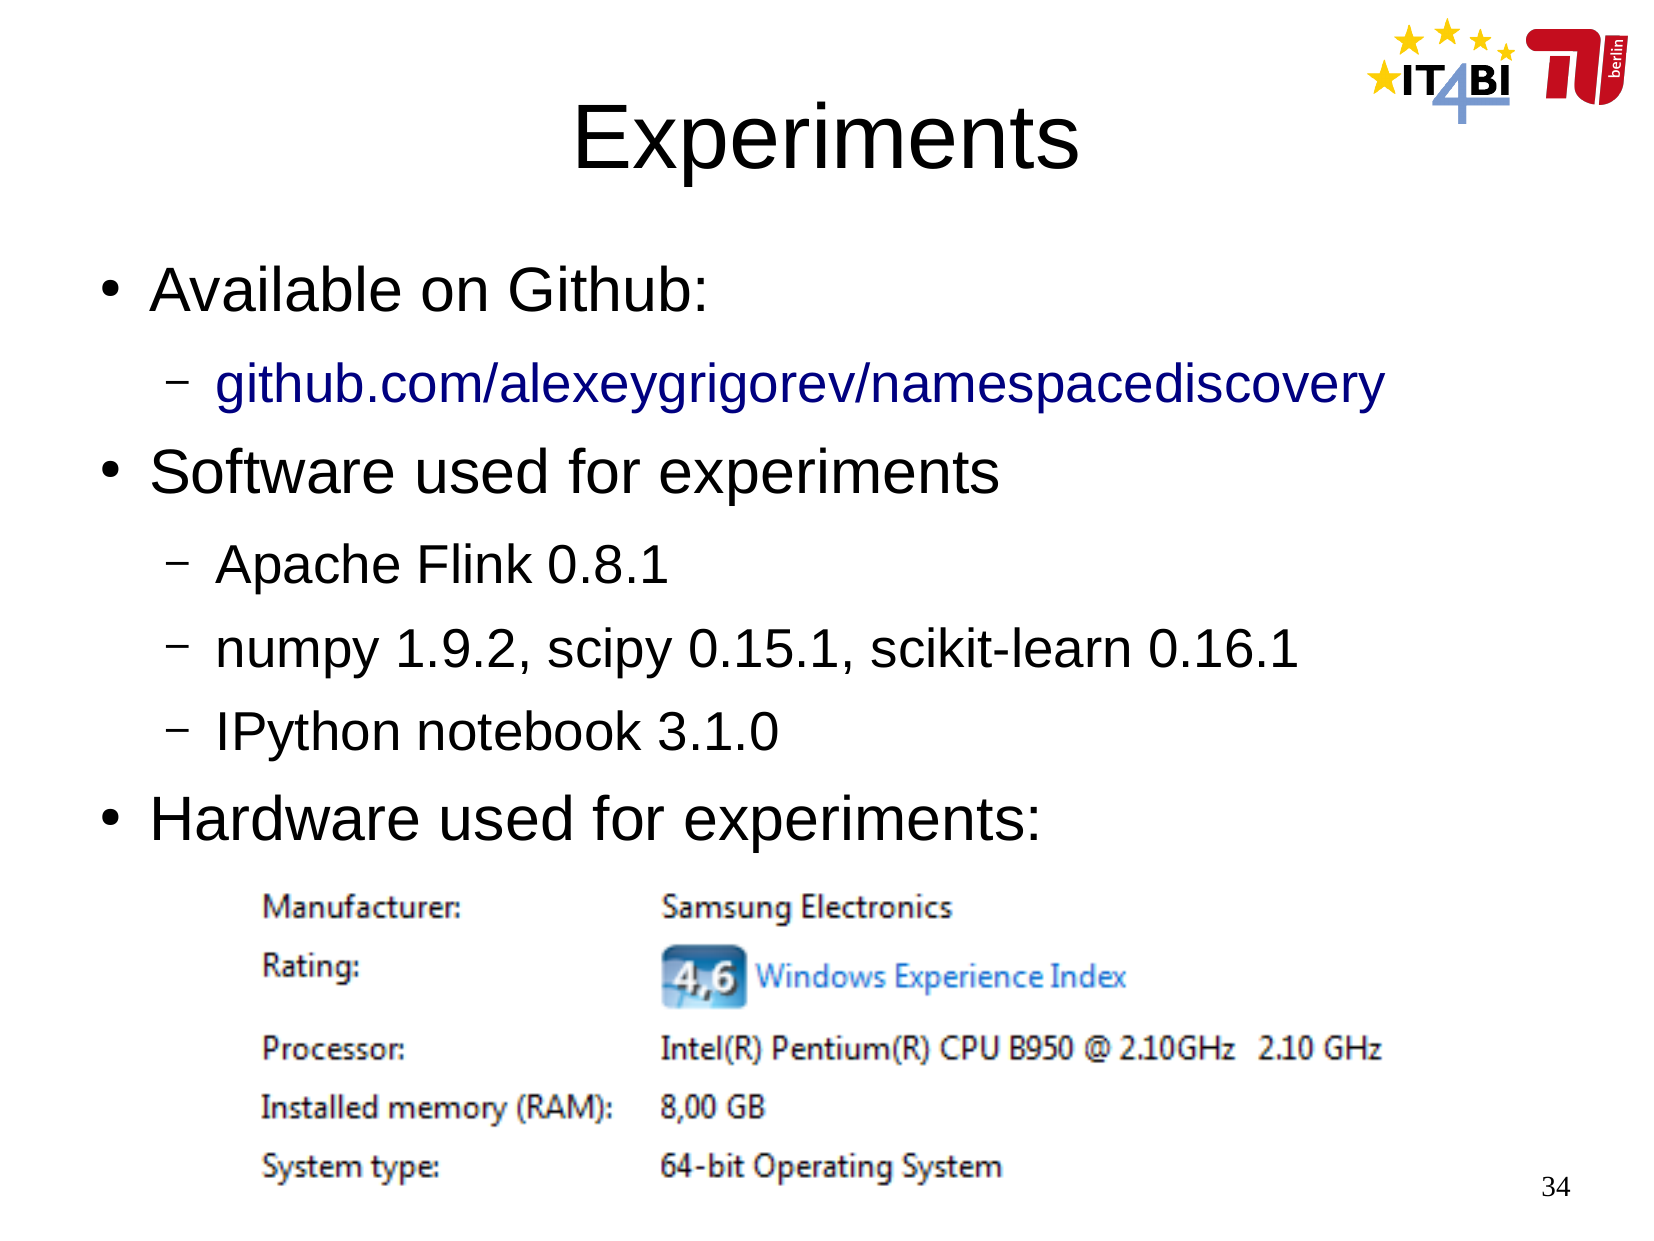

# Experiments
Available on Github:
github.com/alexeygrigorev/namespacediscovery
Software used for experiments
Apache Flink 0.8.1
numpy 1.9.2, scipy 0.15.1, scikit-learn 0.16.1
IPython notebook 3.1.0
Hardware used for experiments:
34